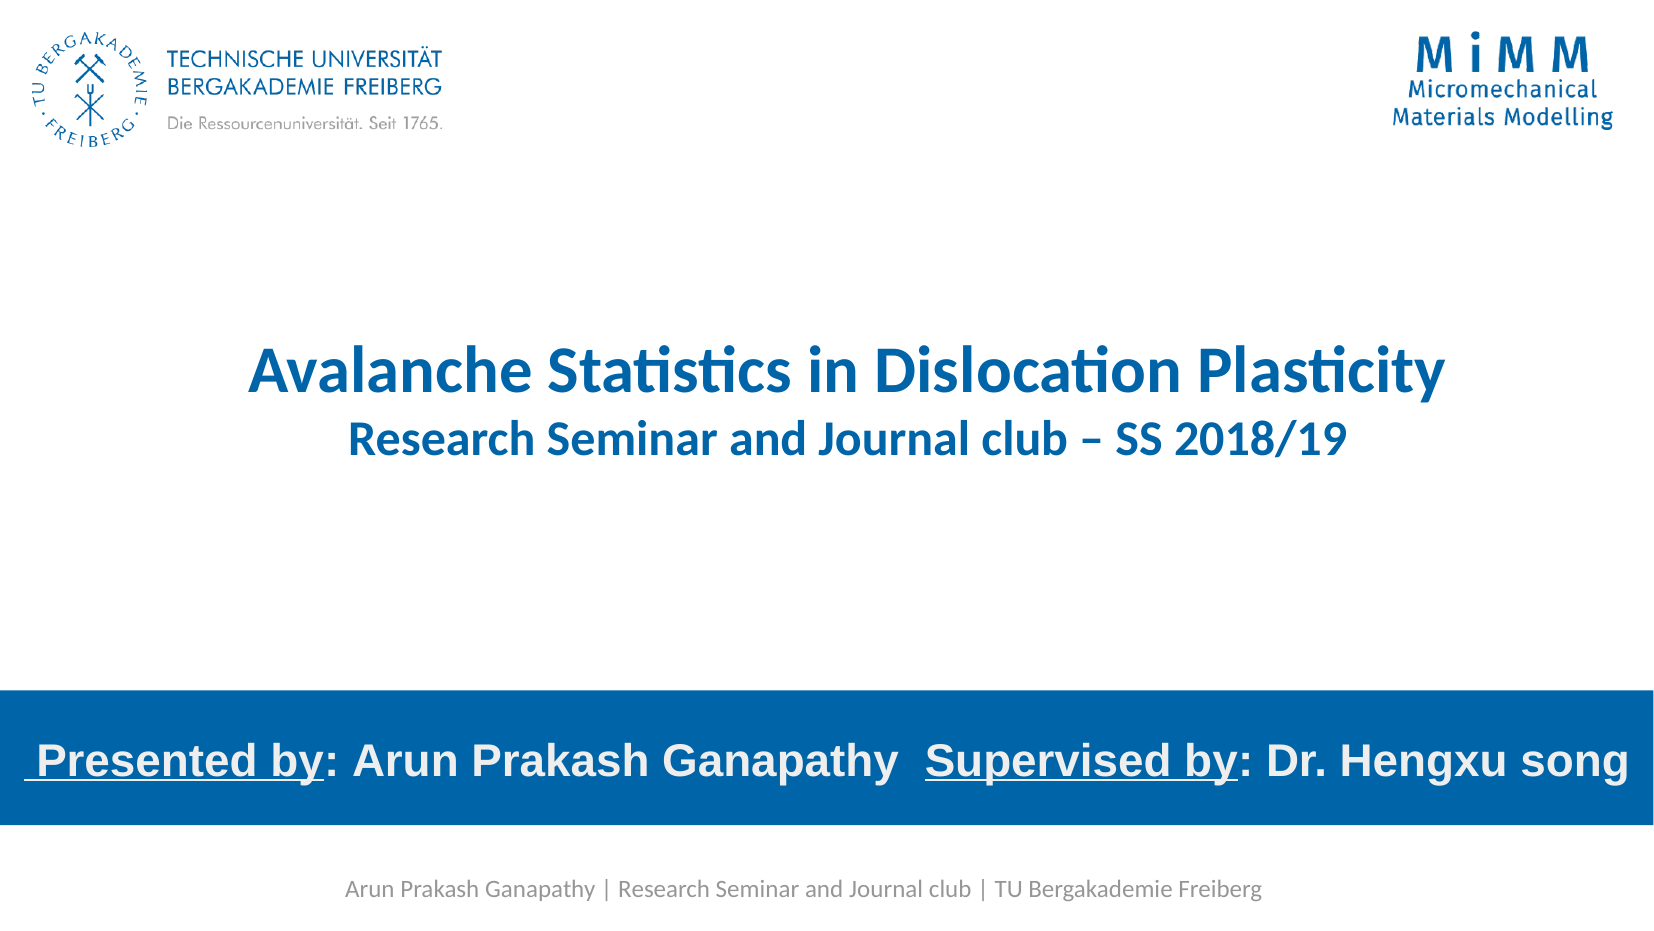

# Avalanche Statistics in Dislocation Plasticity Research Seminar and Journal club – SS 2018/19
 Presented by: Arun Prakash Ganapathy Supervised by: Dr. Hengxu song
Arun Prakash Ganapathy | Research Seminar and Journal club | TU Bergakademie Freiberg